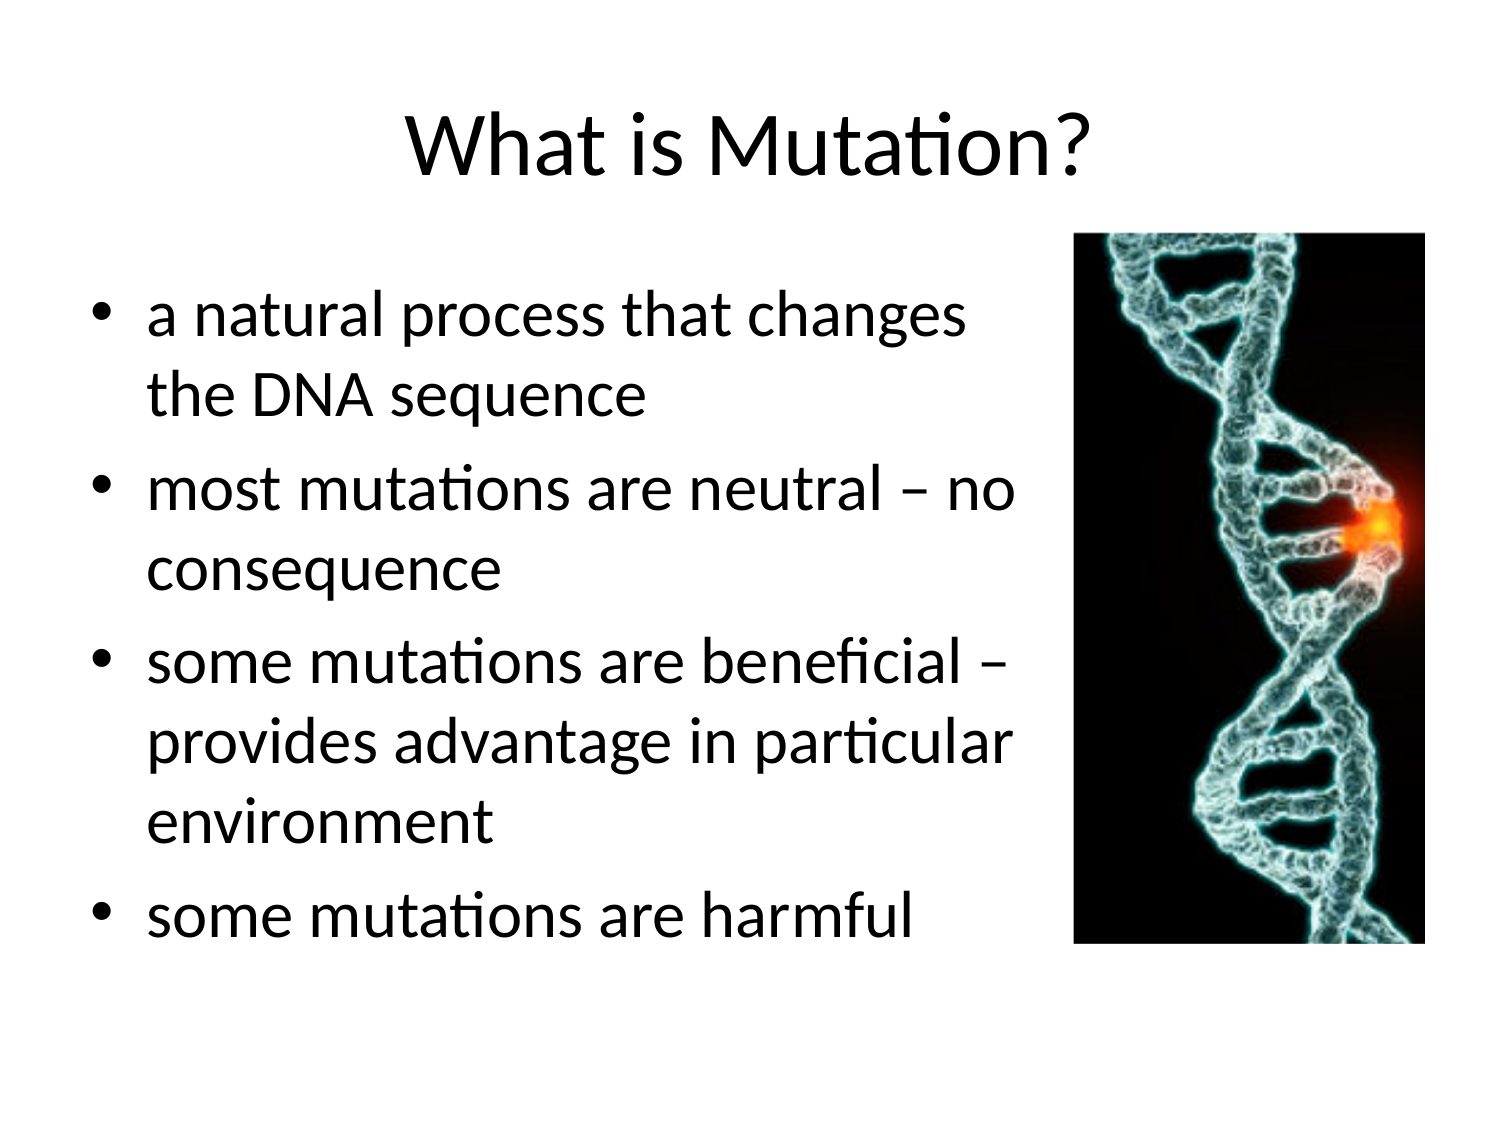

# What is Mutation?
a natural process that changes the DNA sequence
most mutations are neutral – no consequence
some mutations are beneficial – provides advantage in particular environment
some mutations are harmful